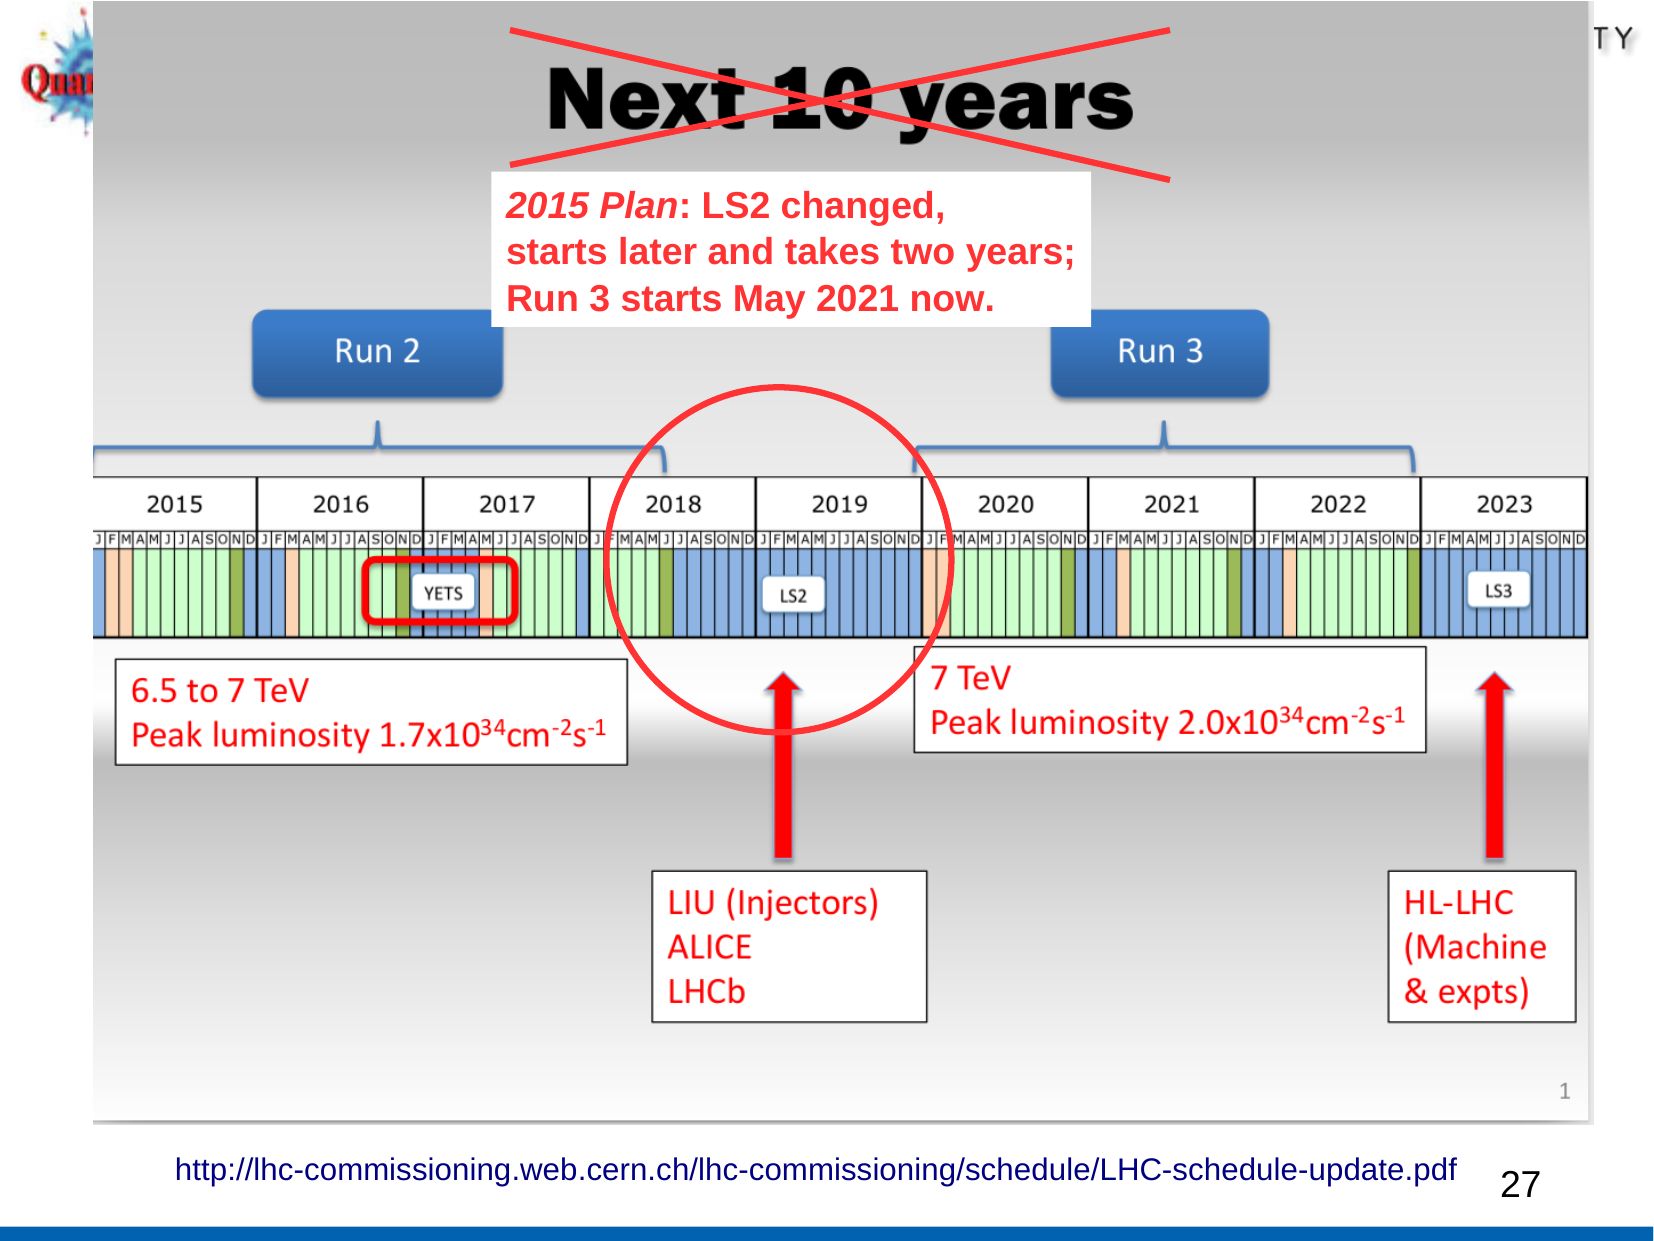

2015 Plan: LS2 changed,
starts later and takes two years;
Run 3 starts May 2021 now.
http://lhc-commissioning.web.cern.ch/lhc-commissioning/schedule/LHC-schedule-update.pdf
27